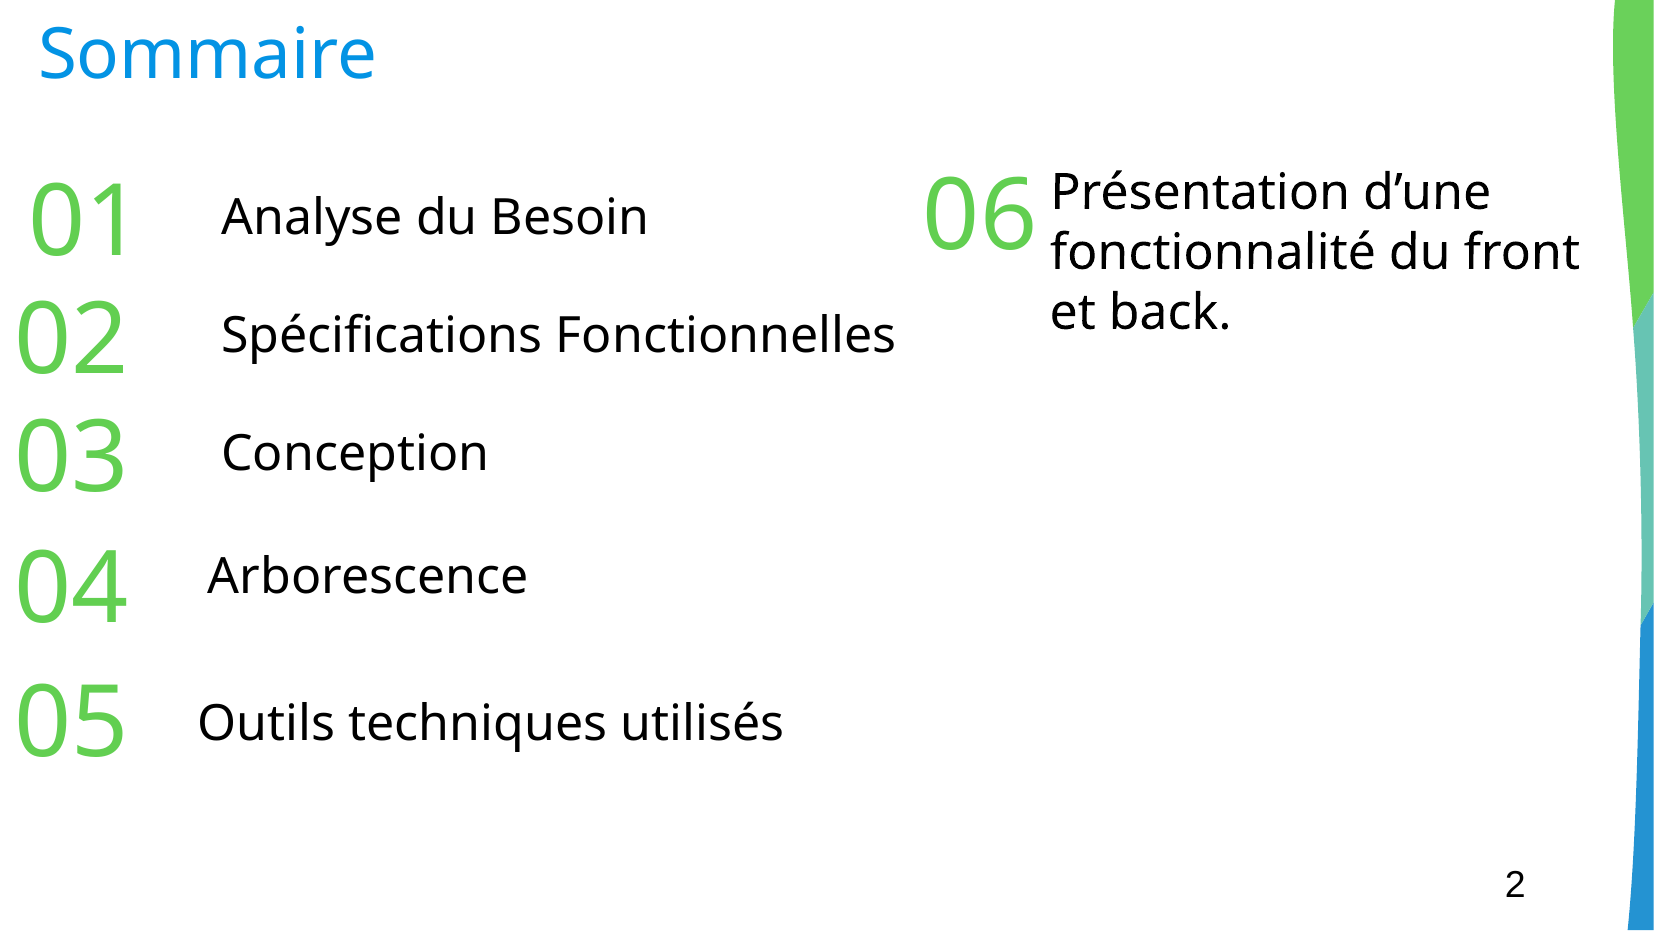

Sommaire
06
01
Présentation d’une fonctionnalité du front et back.
Analyse du Besoin
02
Spécifications Fonctionnelles
03
Conception
04
 Arborescence
05
Outils techniques utilisés